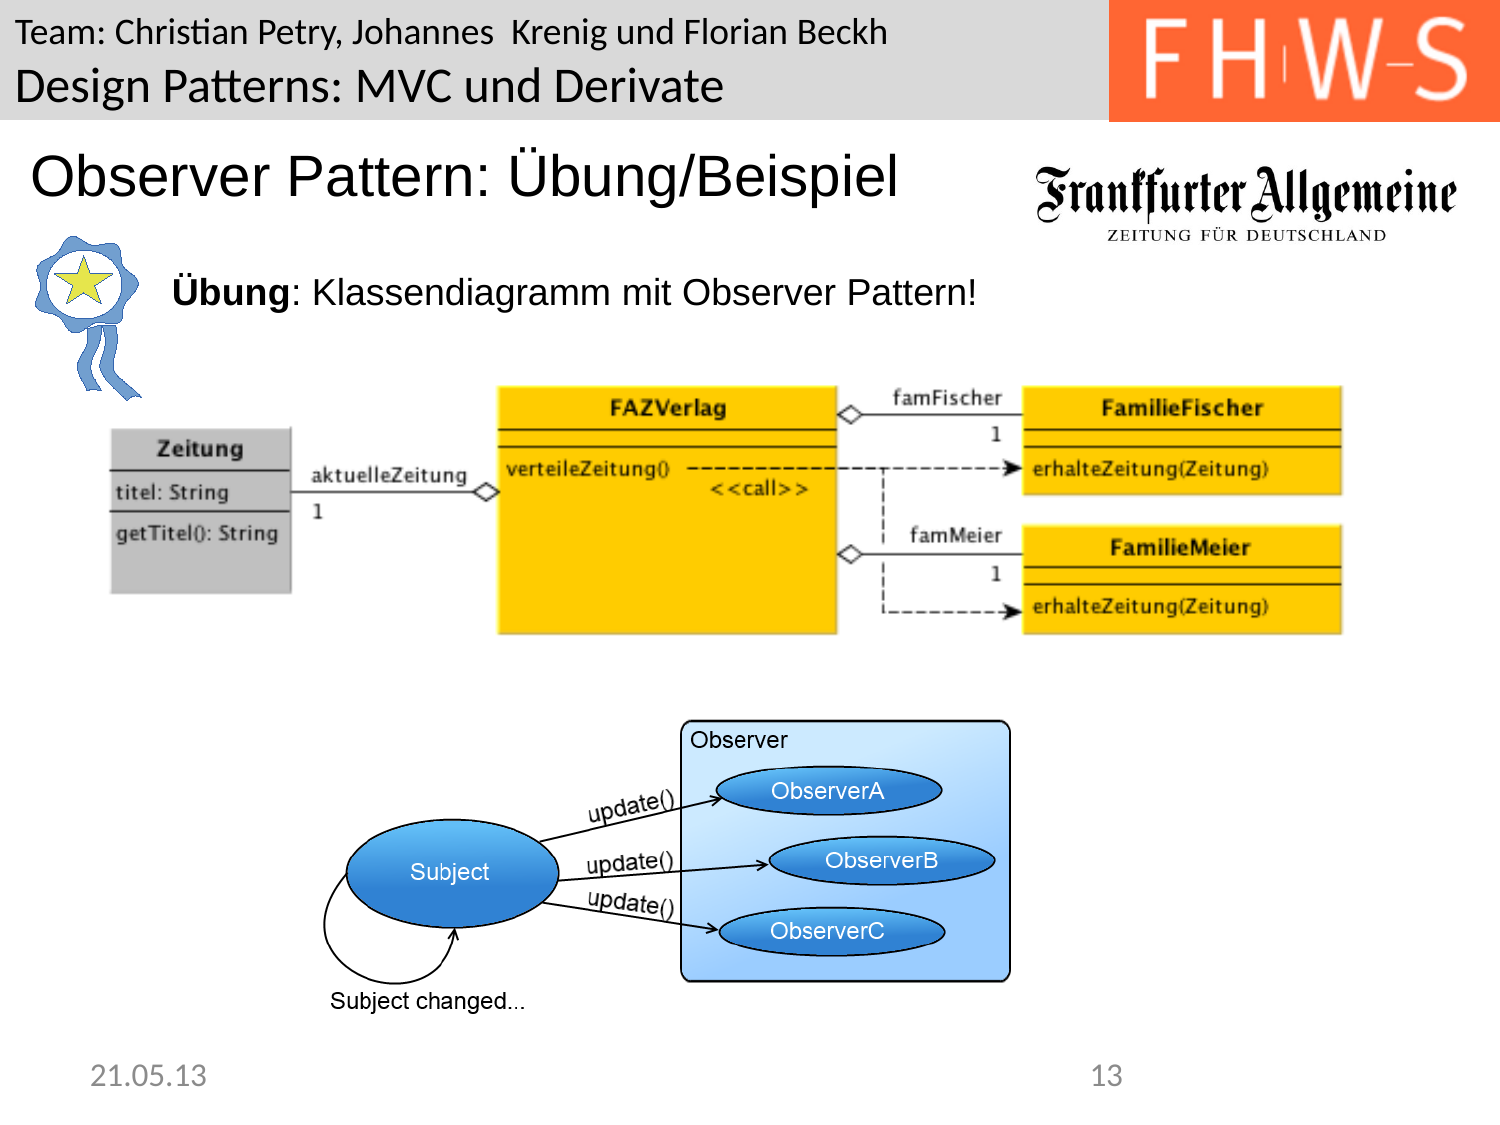

Observer Pattern: Übung/Beispiel
Übung: Klassendiagramm mit Observer Pattern!
21.05.13